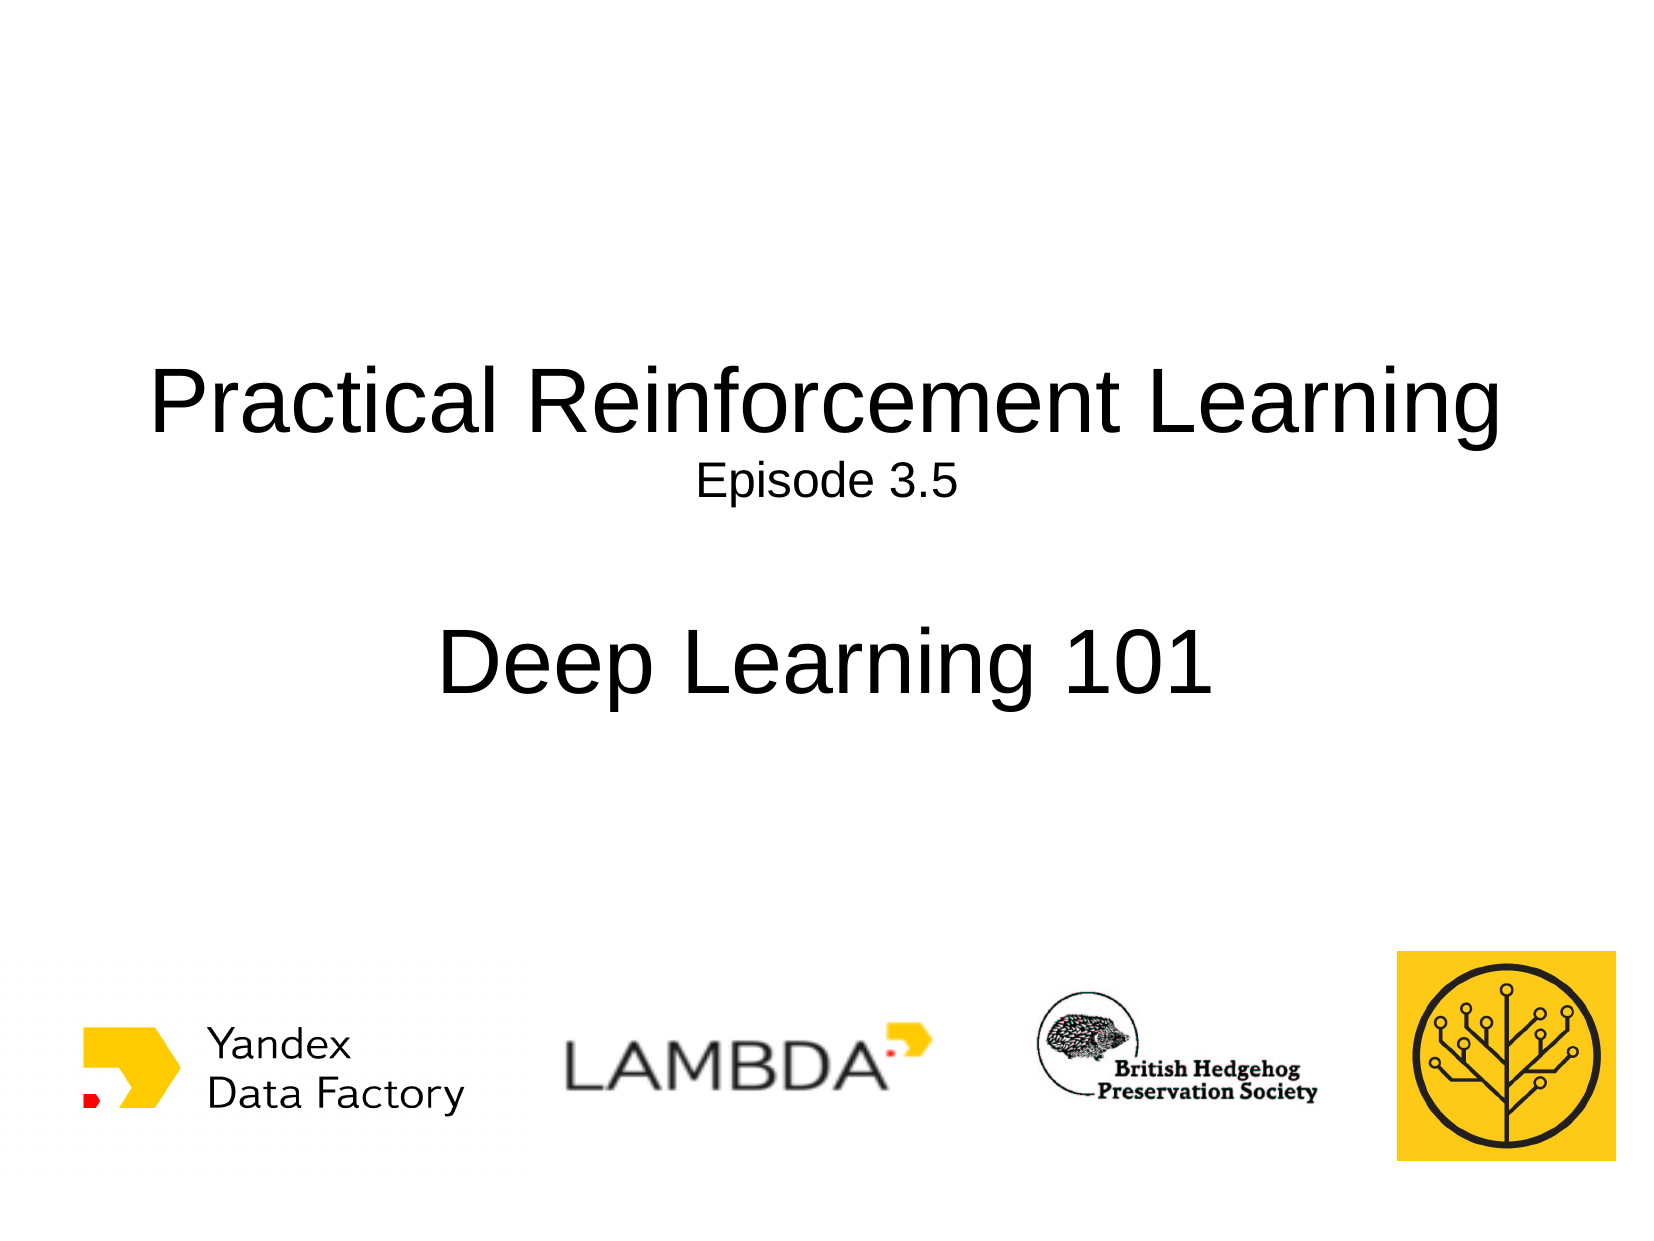

# Practical Reinforcement Learning Episode 3.5 Deep Learning 101
1